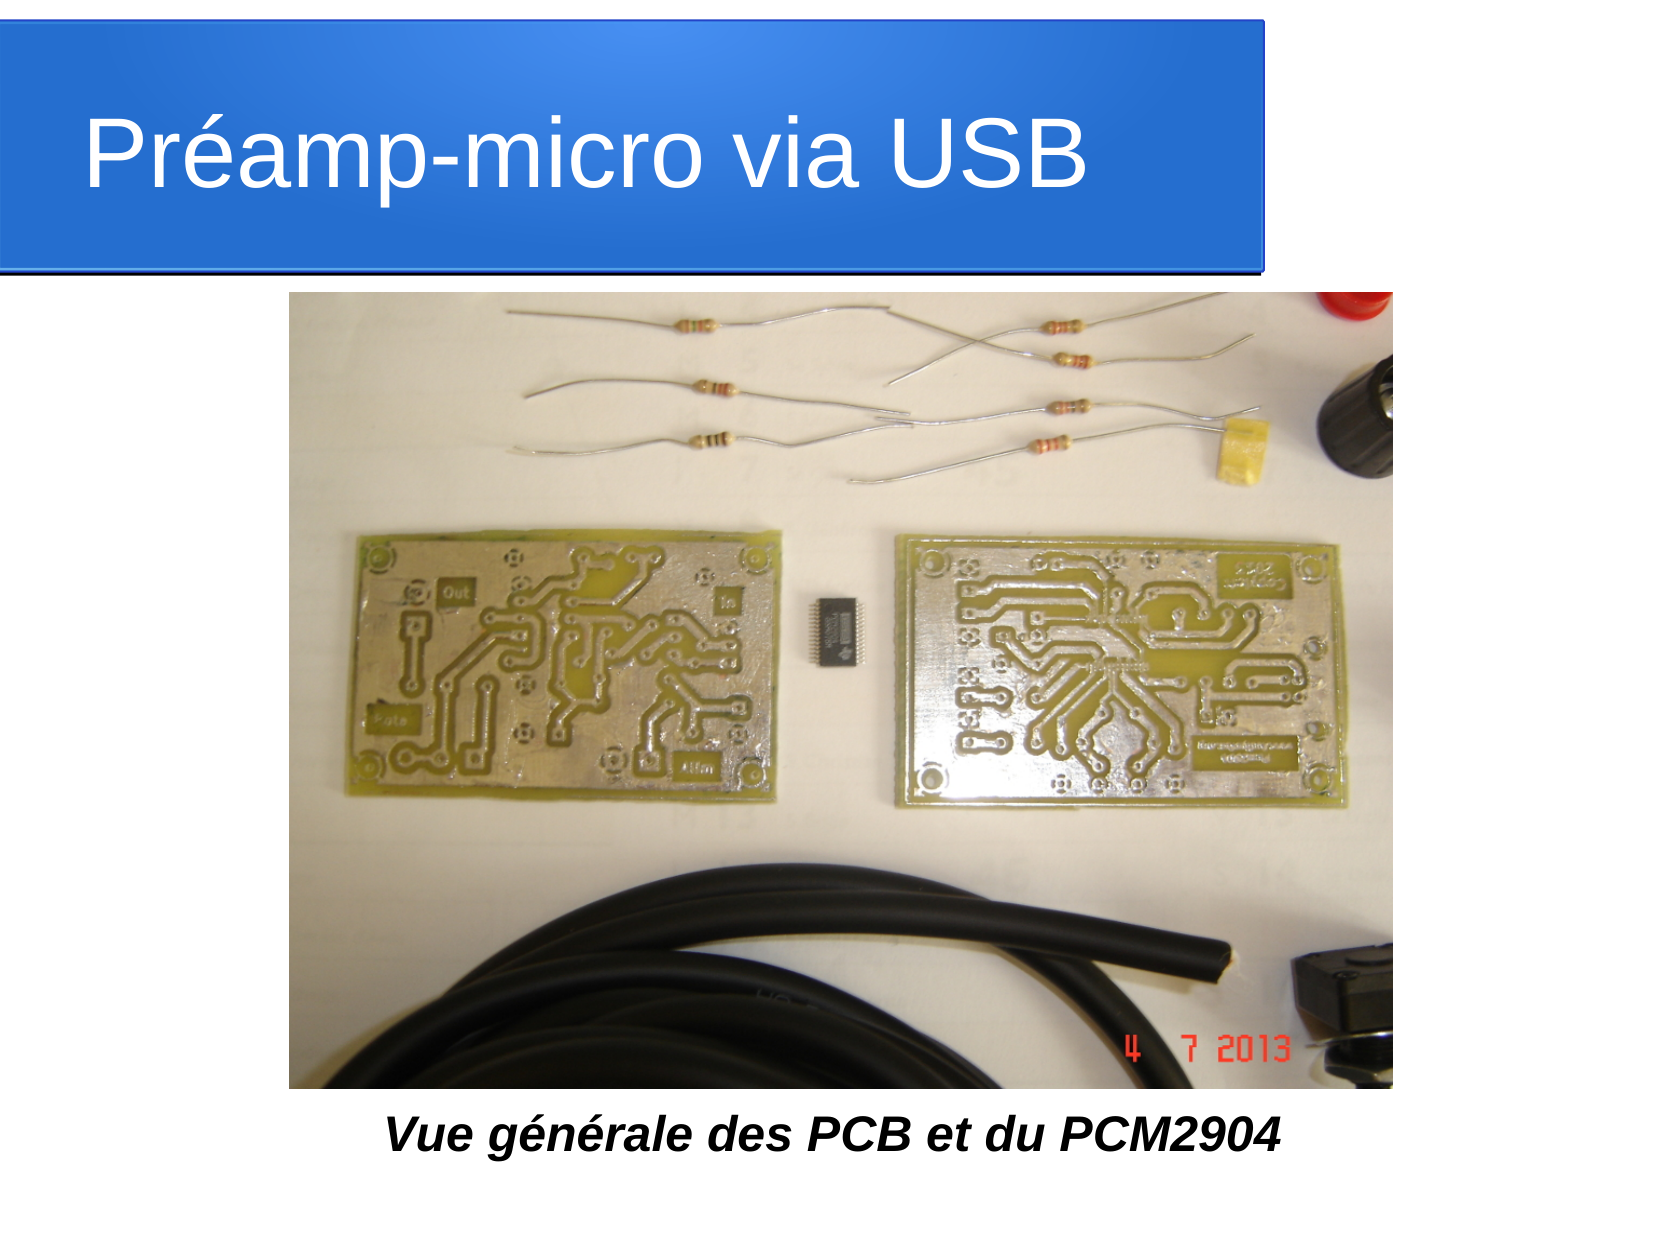

# Préamp-micro via USB
Vue générale des PCB et du PCM2904